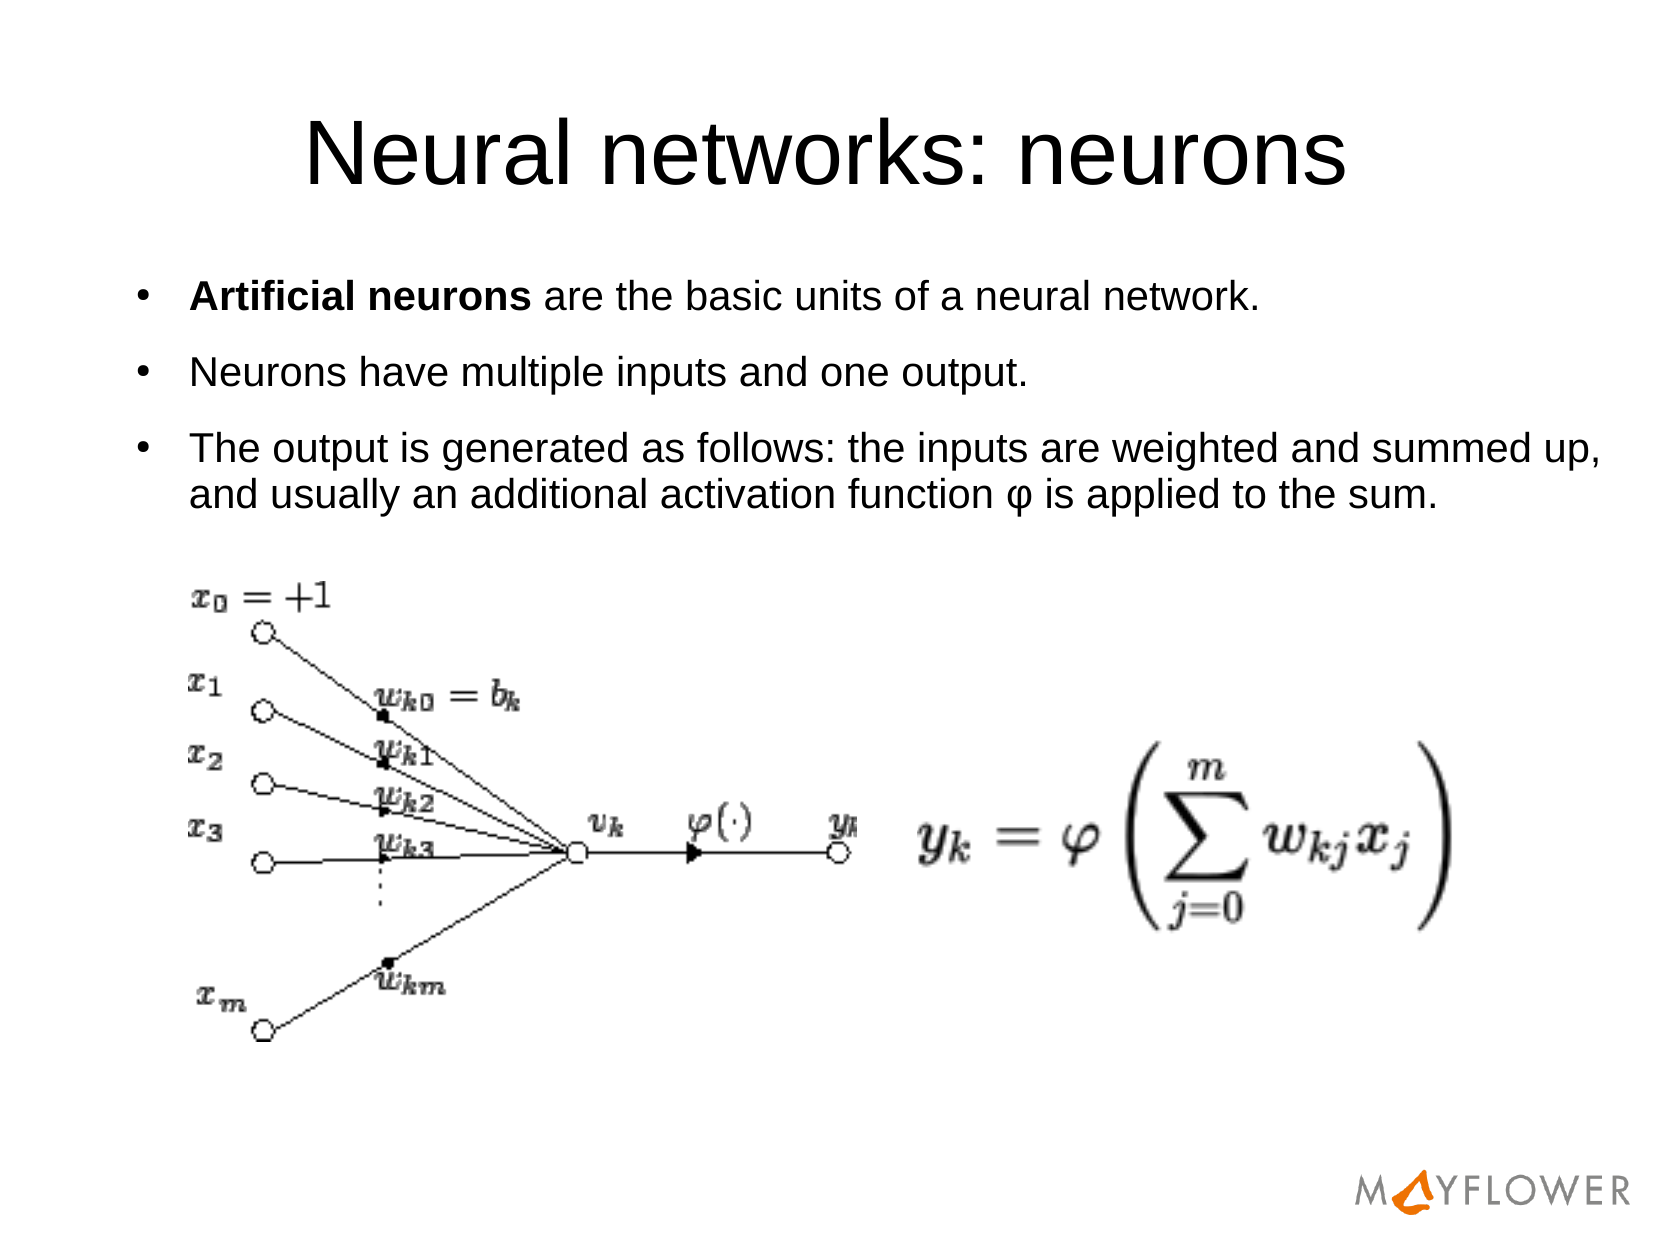

# Neural networks: neurons
Artificial neurons are the basic units of a neural network.
Neurons have multiple inputs and one output.
The output is generated as follows: the inputs are weighted and summed up, and usually an additional activation function φ is applied to the sum.